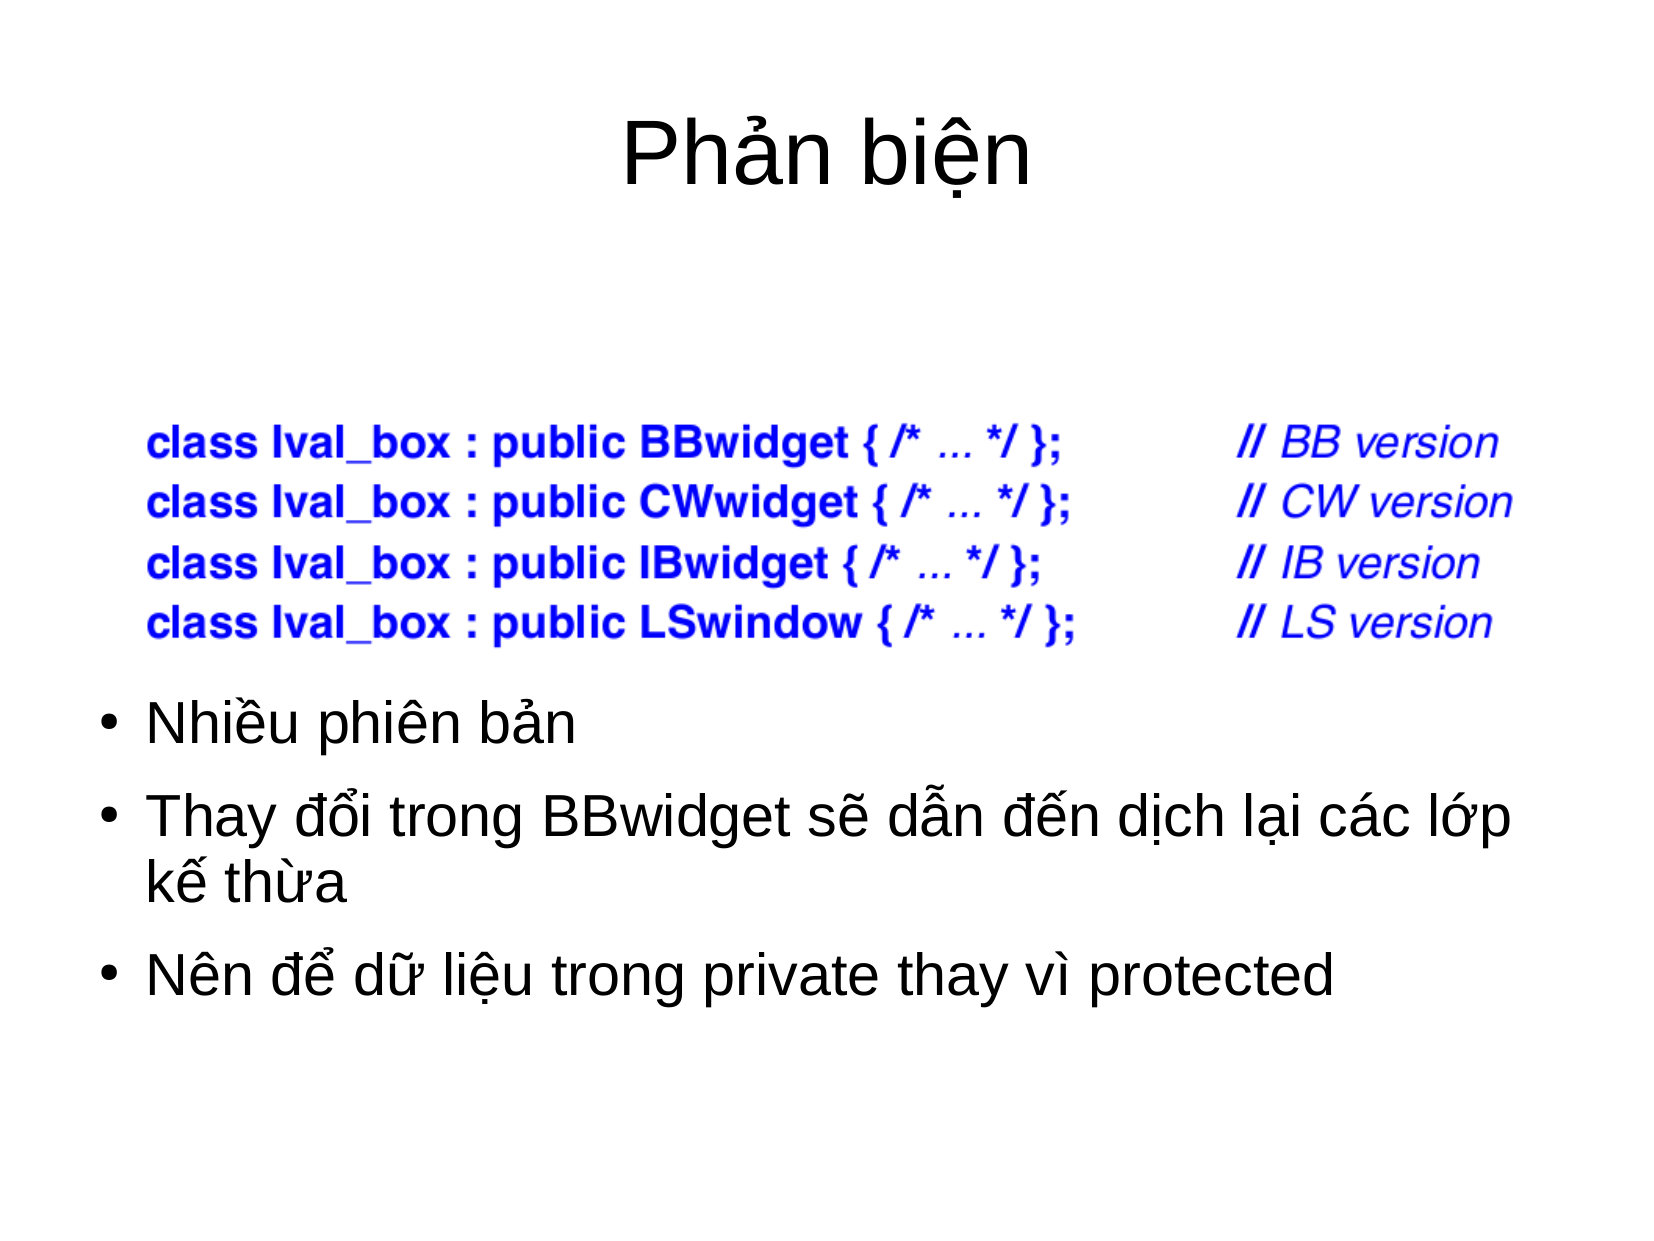

# Phản biện
Nhiều phiên bản
Thay đổi trong BBwidget sẽ dẫn đến dịch lại các lớp kế thừa
Nên để dữ liệu trong private thay vì protected